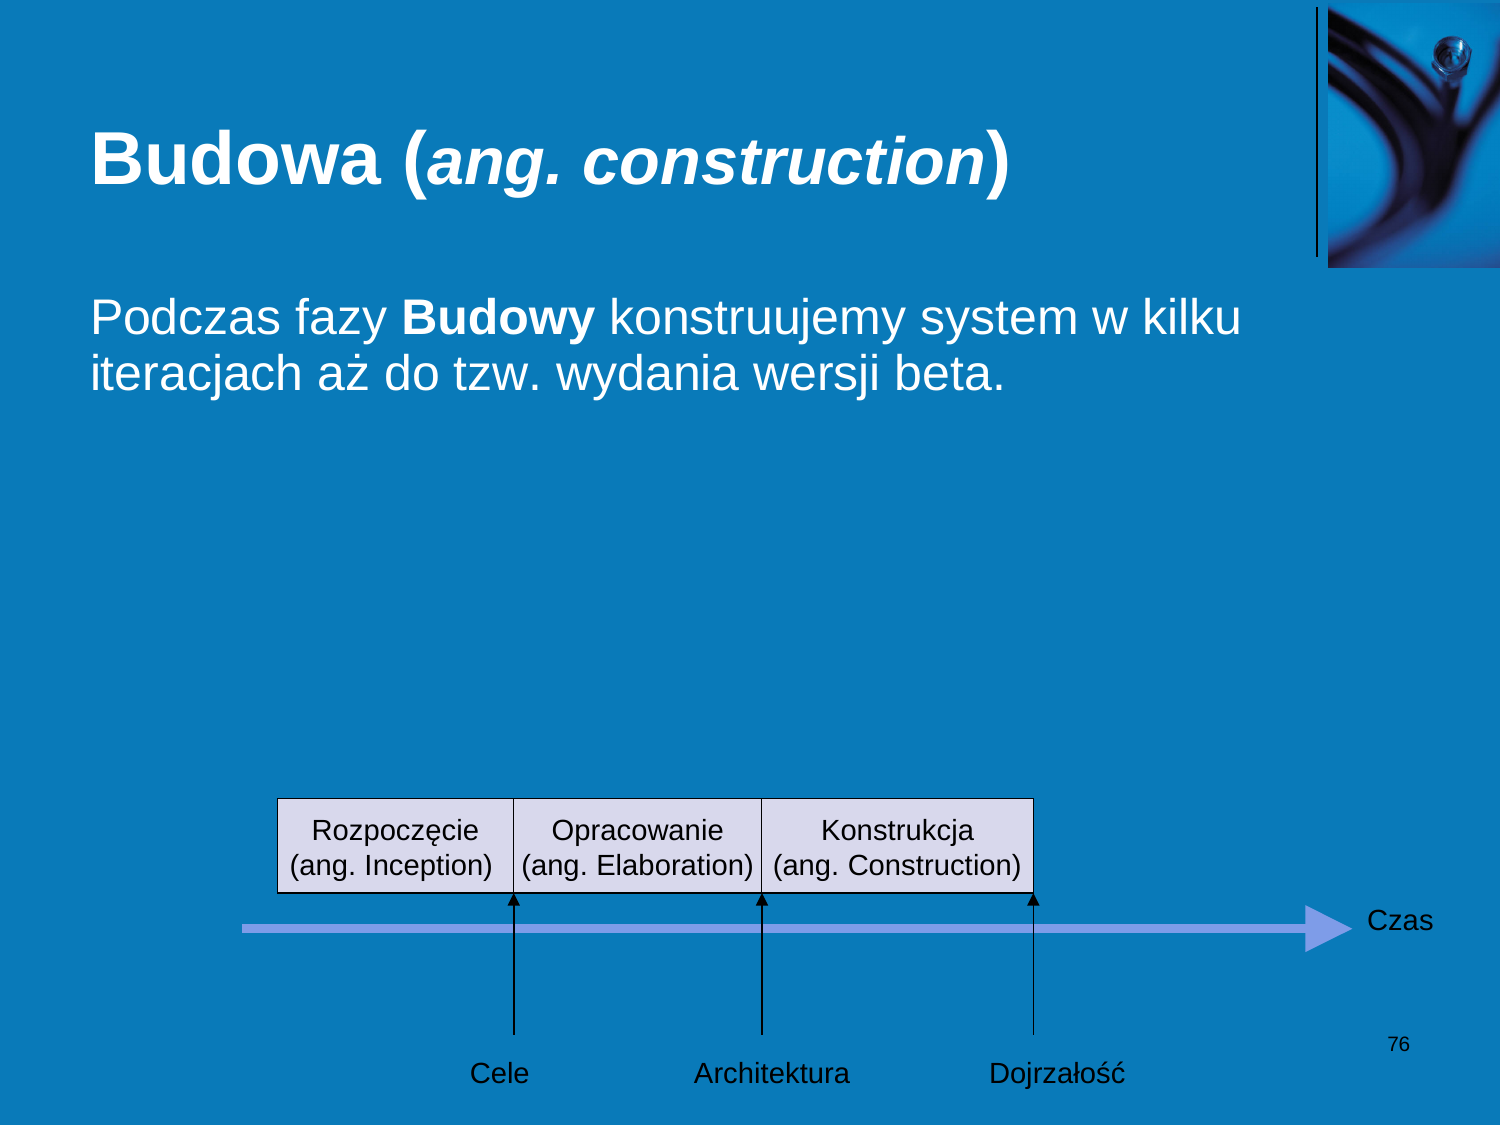

# Budowa (ang. construction)
Podczas fazy Budowy konstruujemy system w kilku iteracjach aż do tzw. wydania wersji beta.
Rozpoczęcie
(ang. Inception)
Opracowanie
(ang. Elaboration)
Konstrukcja
(ang. Construction)
Czas
76
Cele
Architektura
Dojrzałość